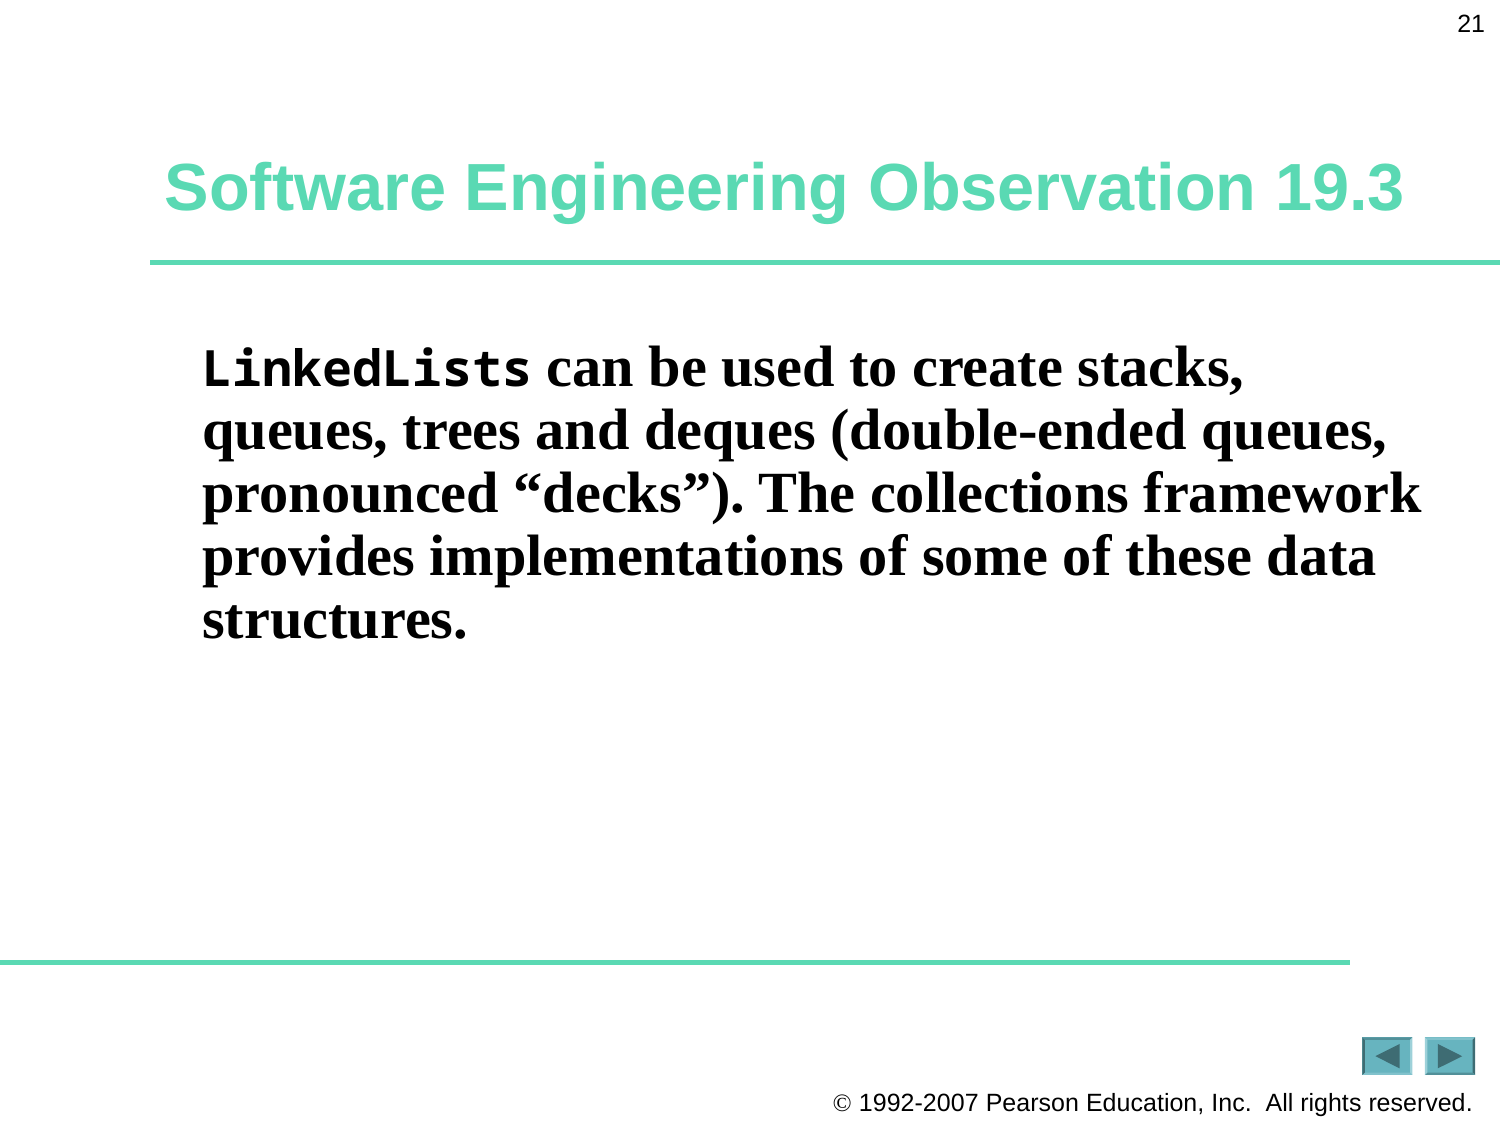

# Software Engineering Observation 19.3
LinkedLists can be used to create stacks, queues, trees and deques (double-ended queues, pronounced “decks”). The collections framework provides implementations of some of these data structures.